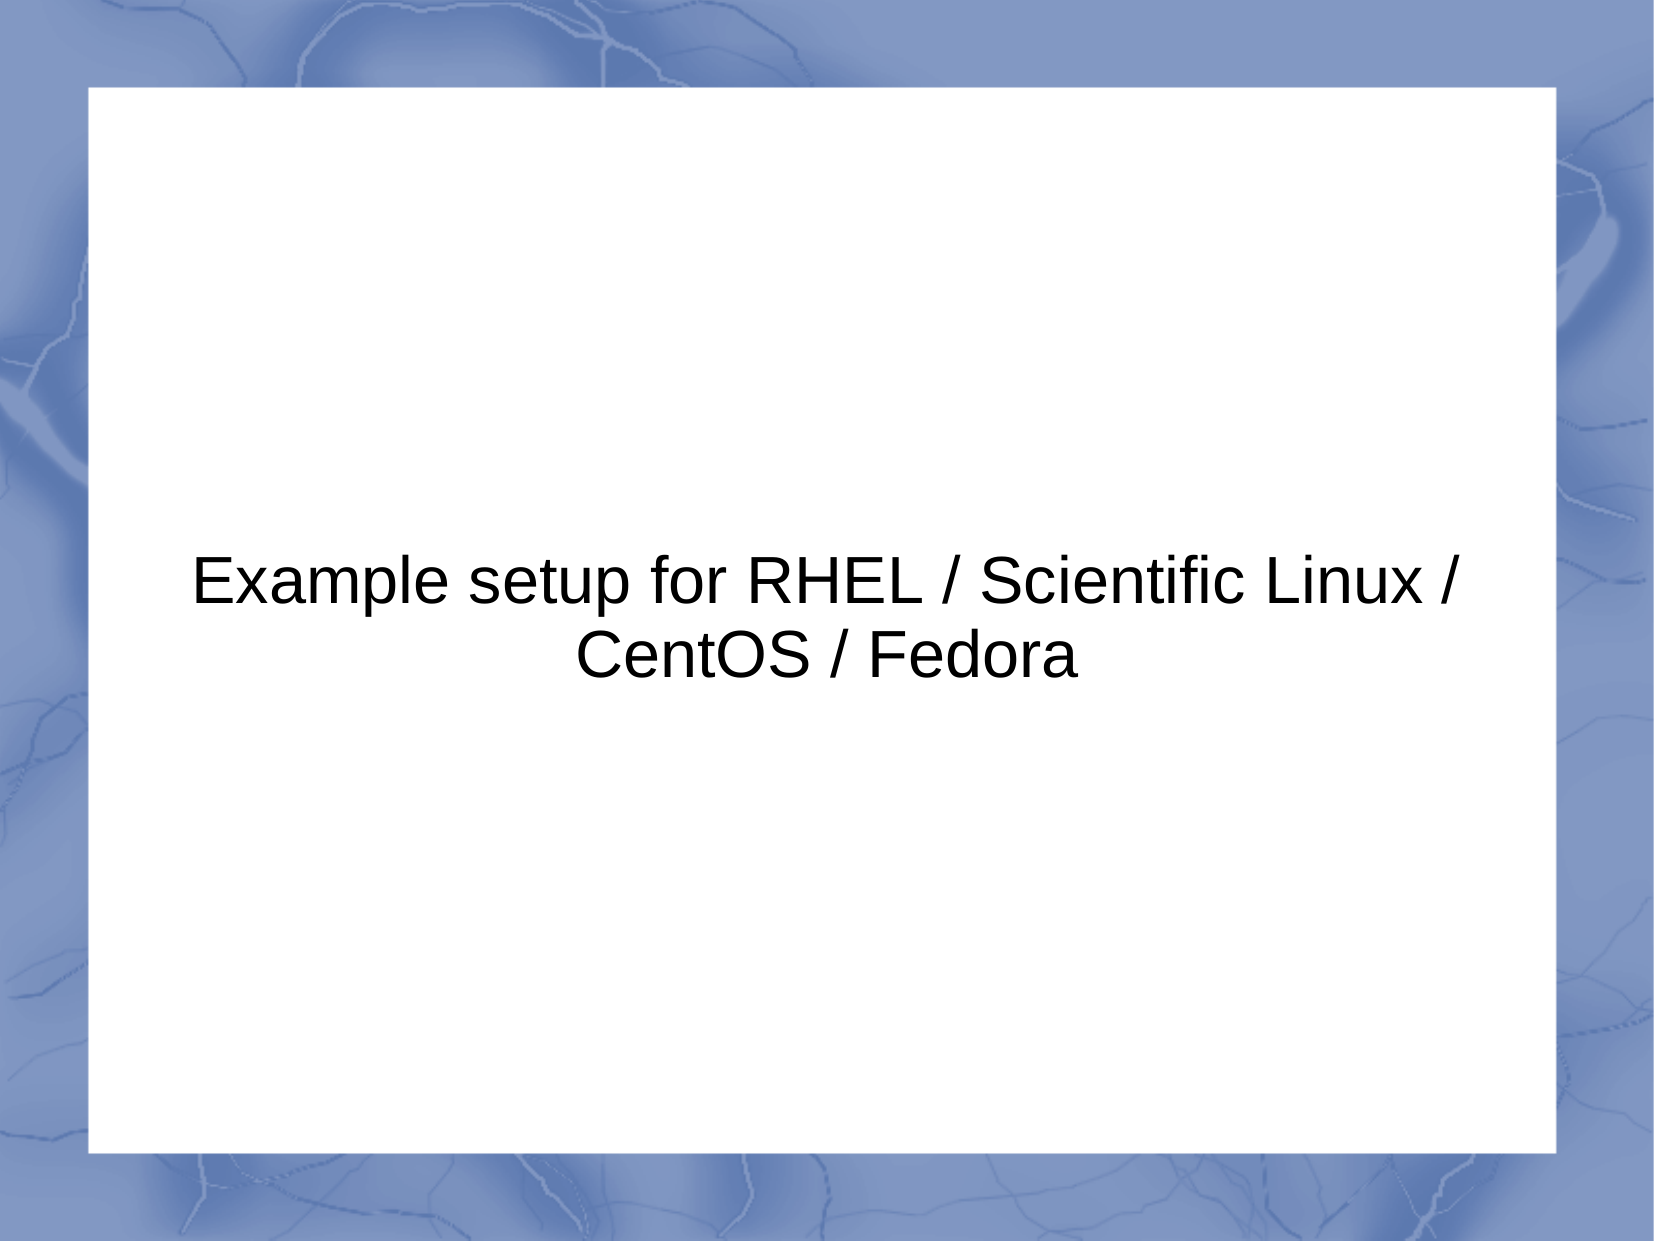

# Example setup for RHEL / Scientific Linux / CentOS / Fedora